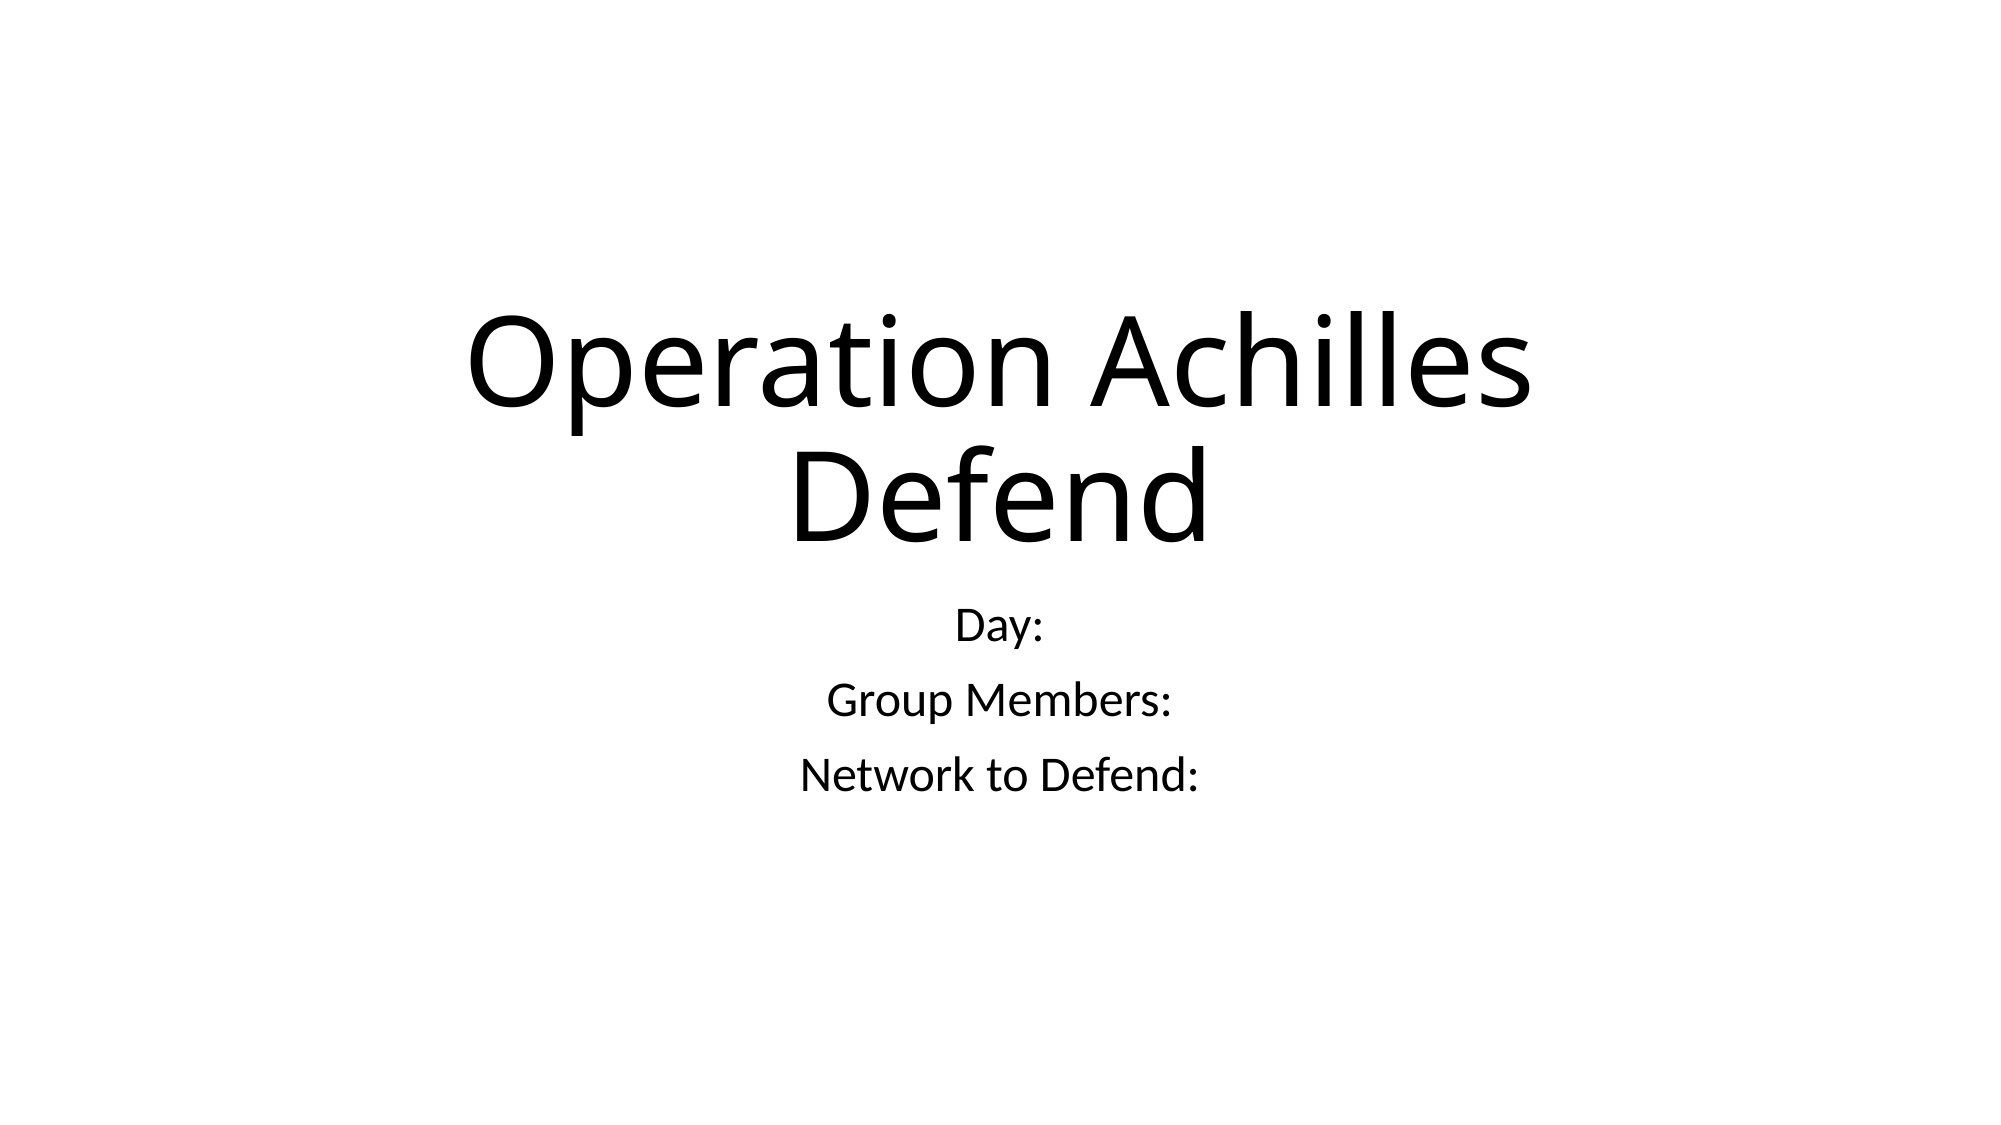

# Operation Achilles Defend
Day:
Group Members:
Network to Defend: